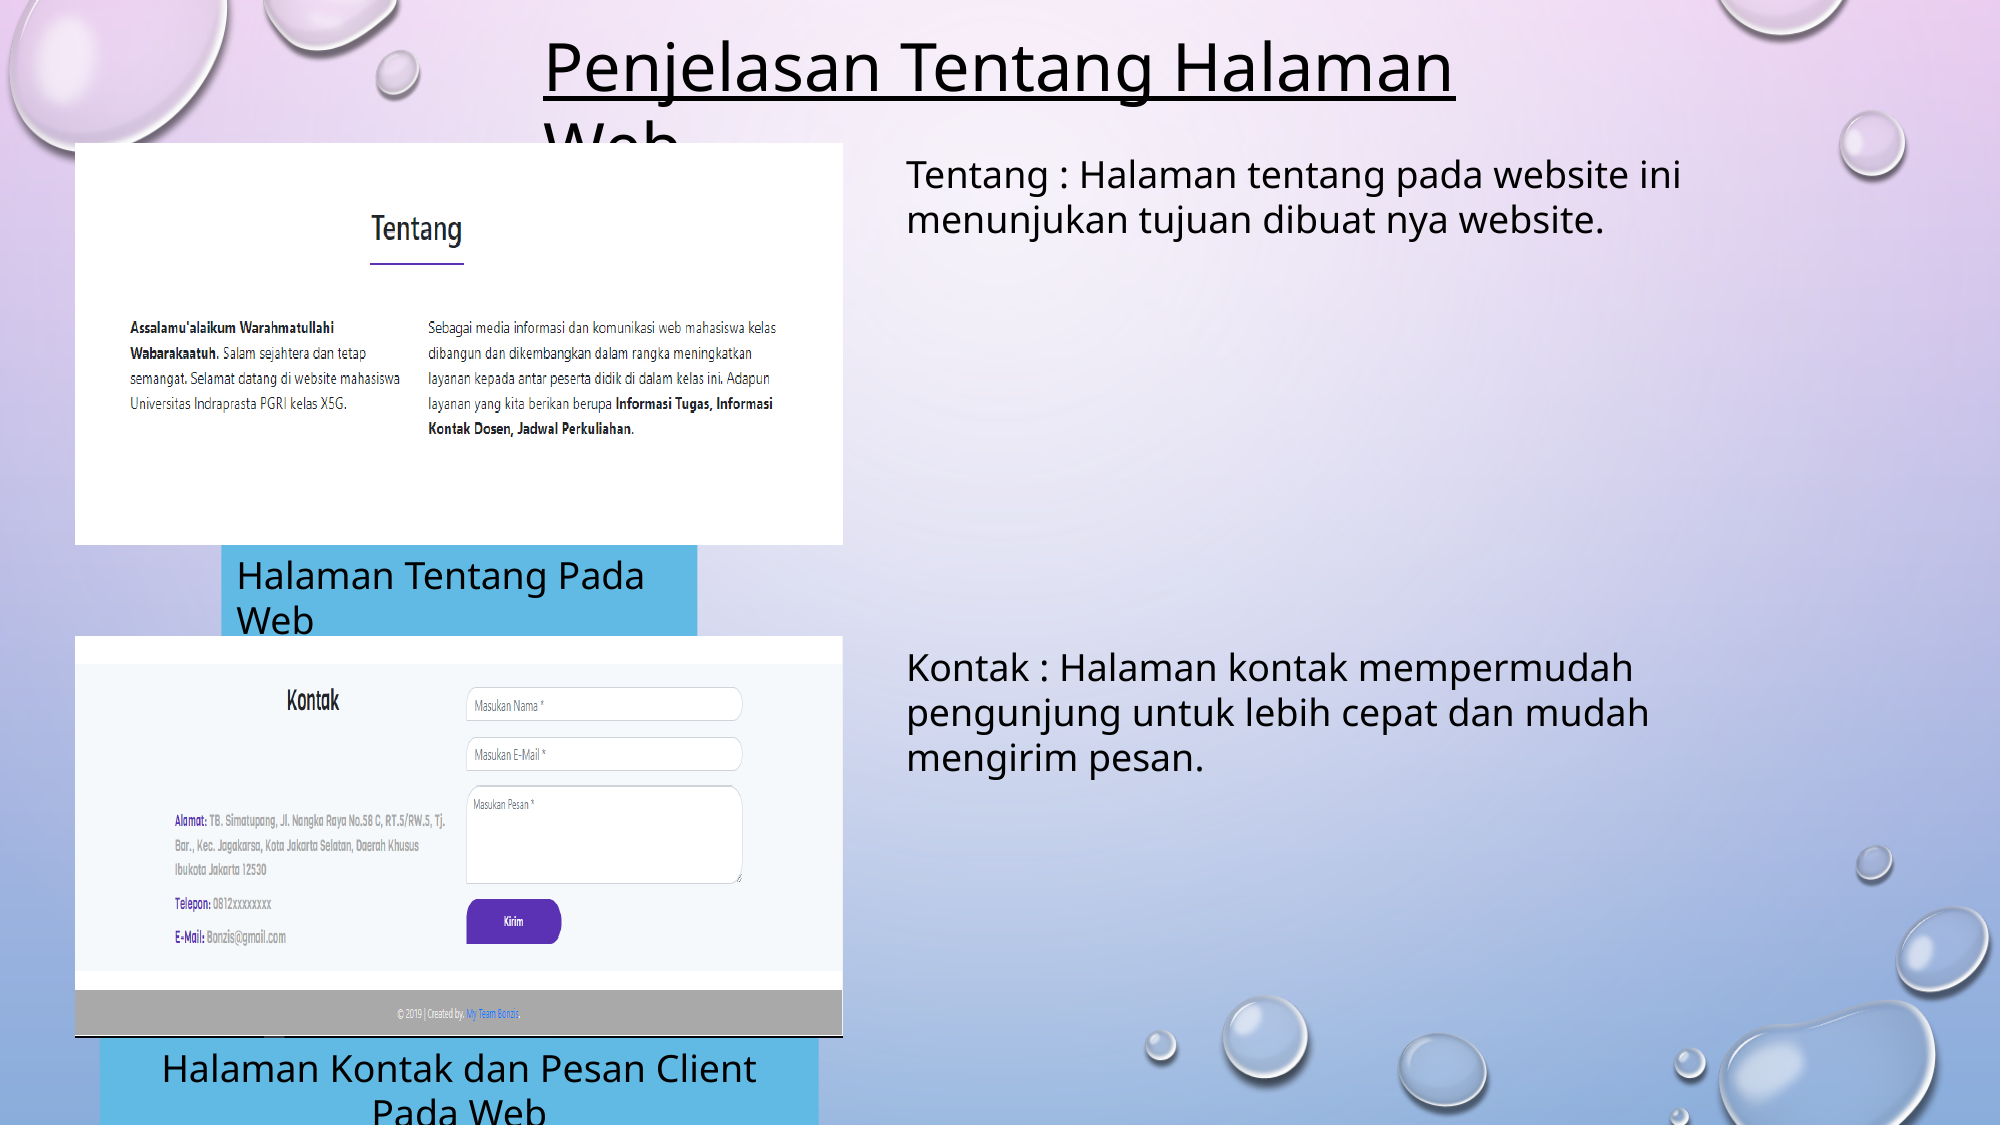

Penjelasan Tentang Halaman Web
Tentang : Halaman tentang pada website ini menunjukan tujuan dibuat nya website.
Halaman Tentang Pada Web
Kontak : Halaman kontak mempermudah pengunjung untuk lebih cepat dan mudah mengirim pesan.
Halaman Kontak dan Pesan Client Pada Web